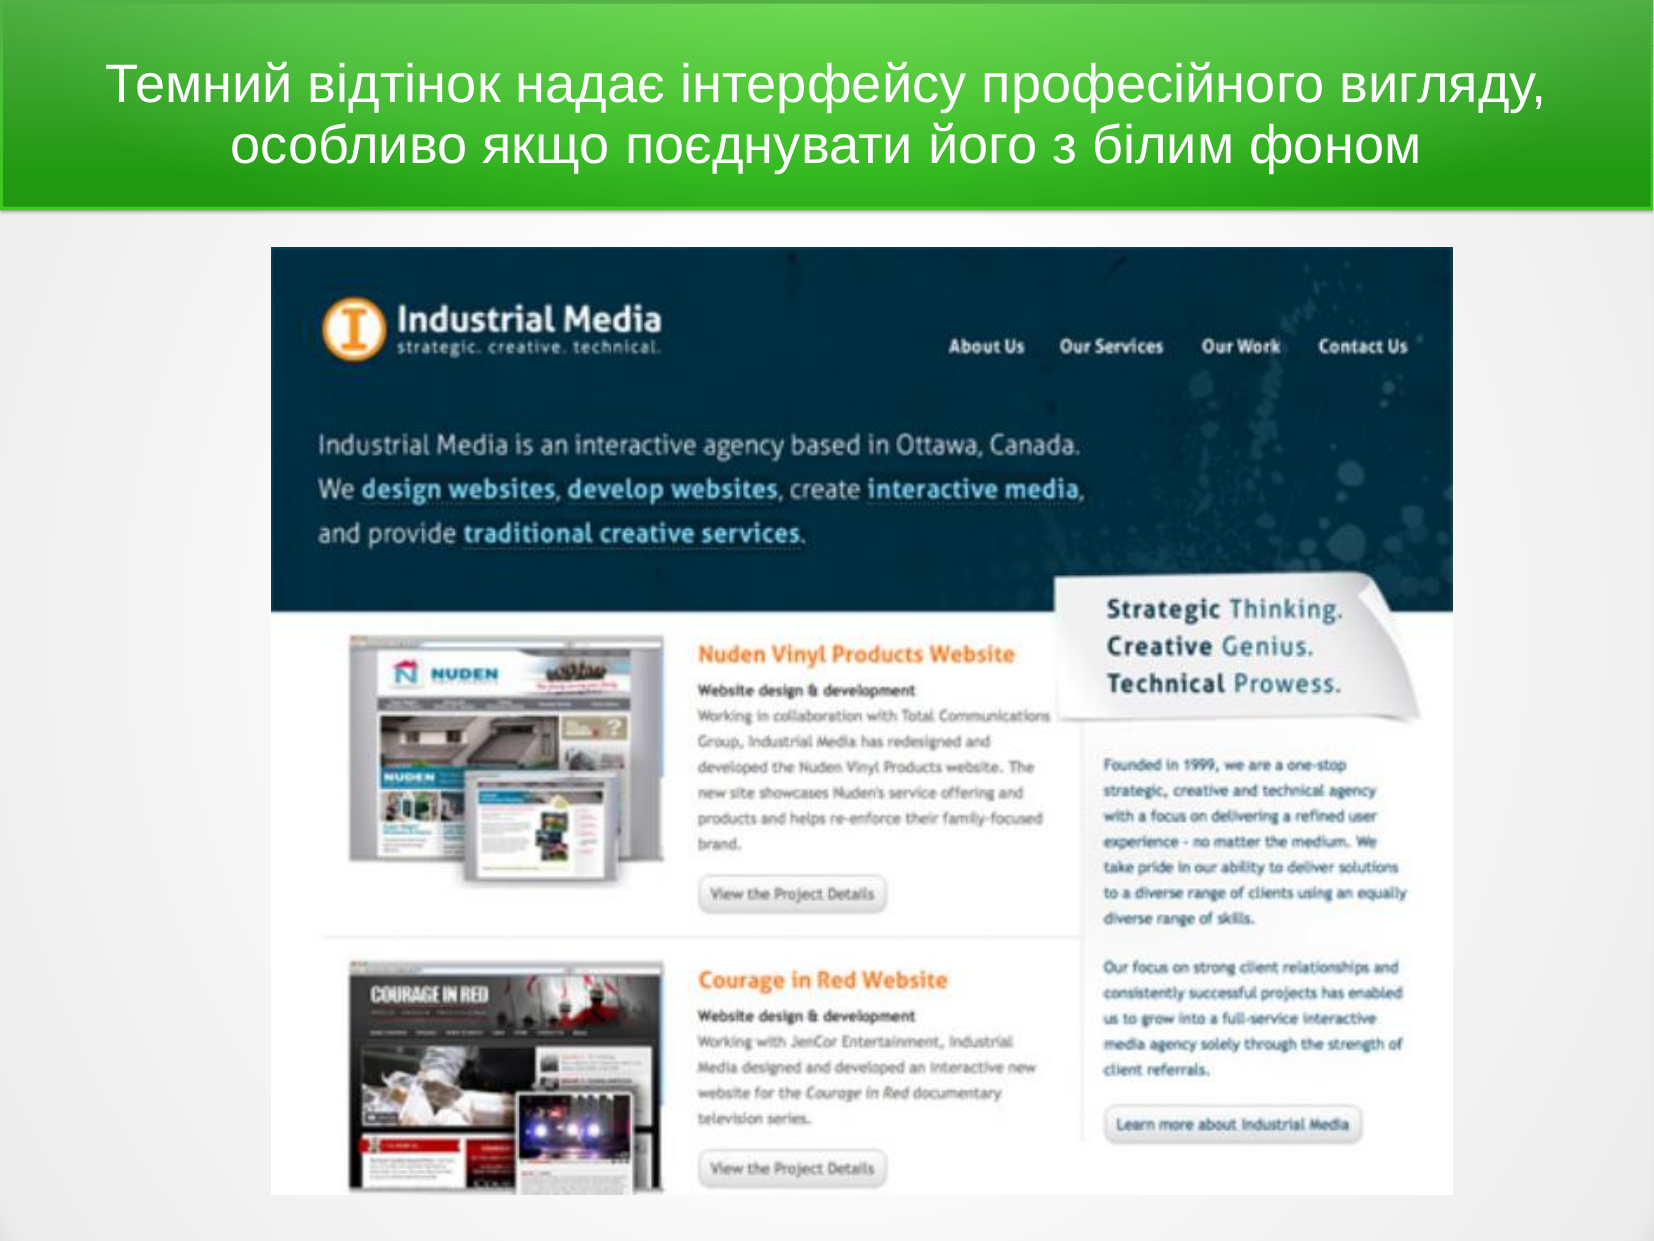

# Темний відтінок надає інтерфейсу професійного вигляду, особливо якщо поєднувати його з білим фоном